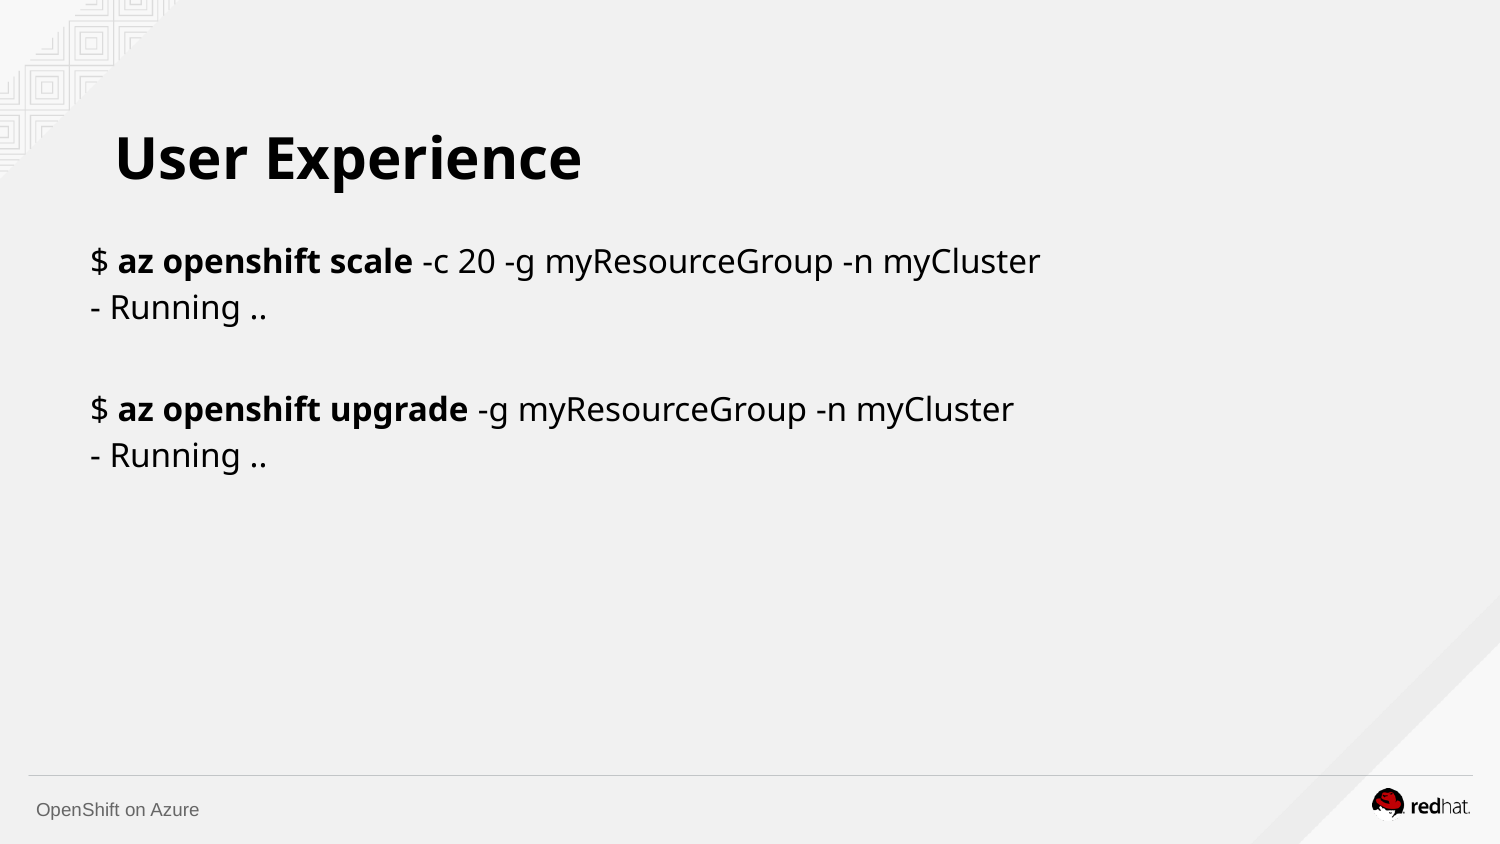

User Experience
$ az openshift scale -c 20 -g myResourceGroup -n myCluster
- Running ..
$ az openshift upgrade -g myResourceGroup -n myCluster
- Running ..